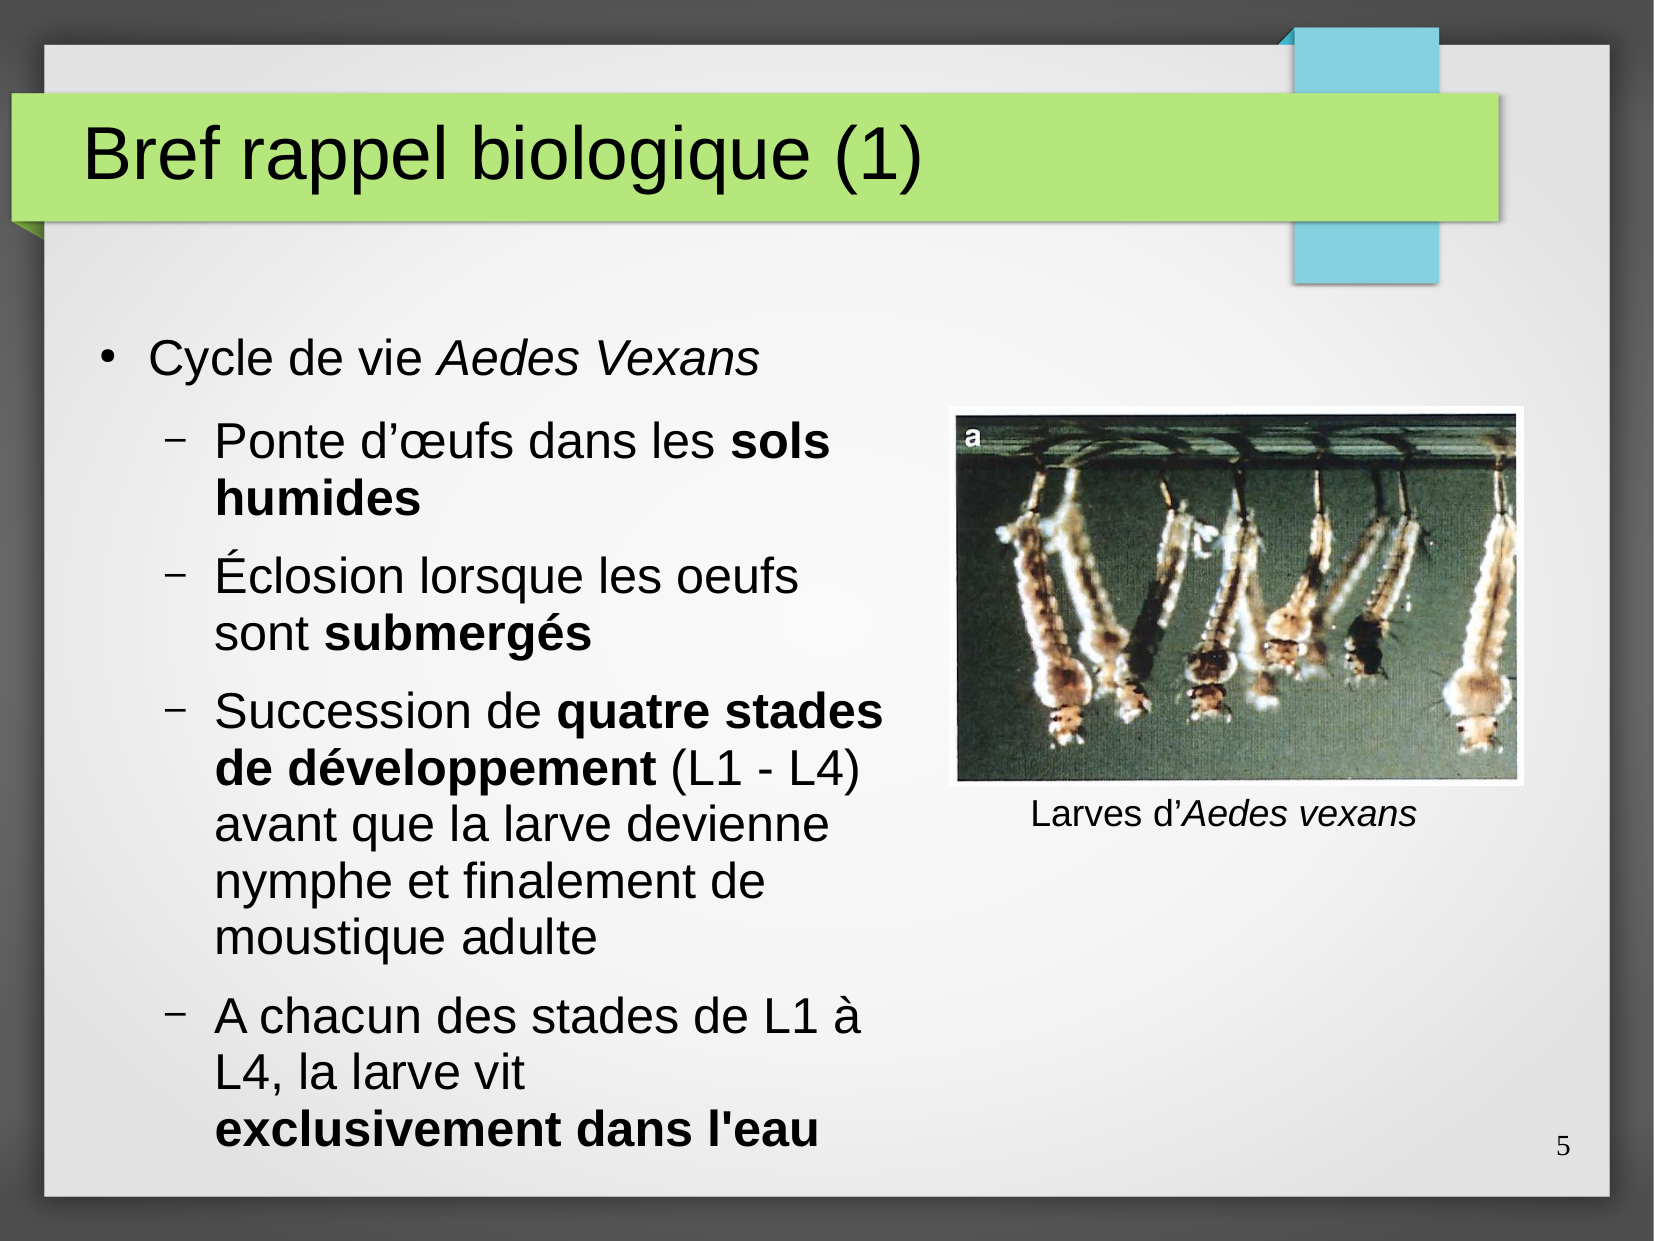

# Bref rappel biologique (1)
Cycle de vie Aedes Vexans
Ponte d’œufs dans les sols humides
Éclosion lorsque les oeufs sont submergés
Succession de quatre stades de développement (L1 - L4) avant que la larve devienne nymphe et finalement de moustique adulte
A chacun des stades de L1 à L4, la larve vit exclusivement dans l'eau
Larves d’Aedes vexans
5